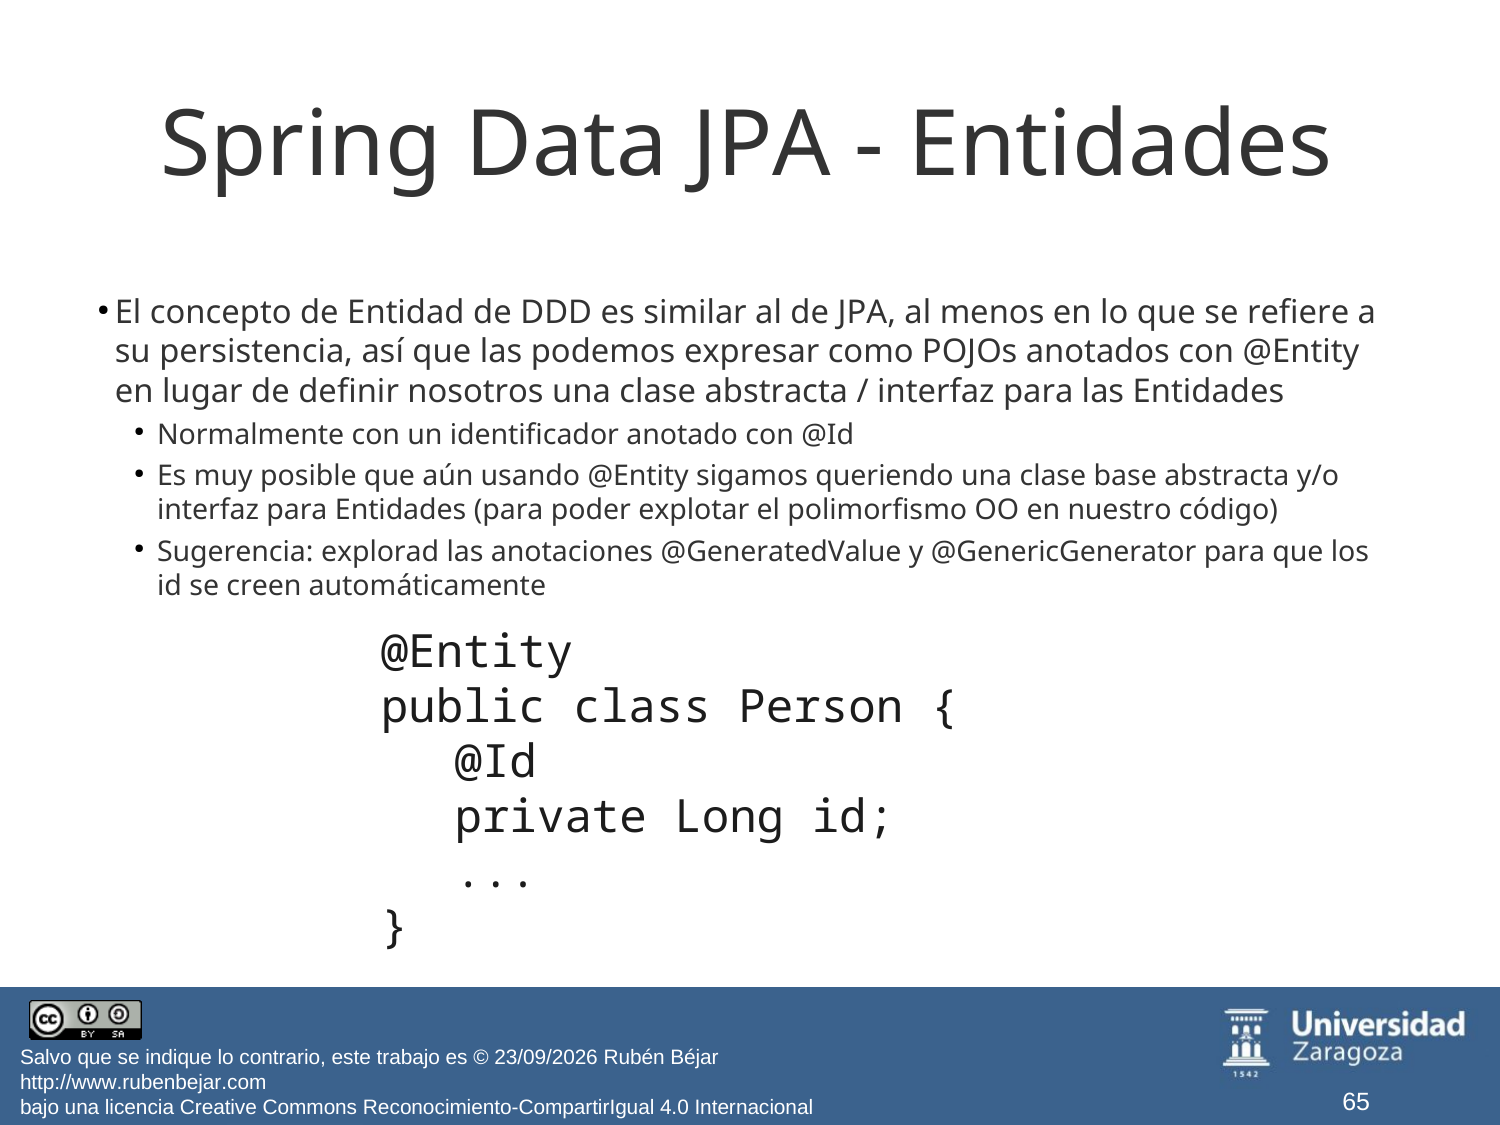

# Spring Data JPA - Entidades
El concepto de Entidad de DDD es similar al de JPA, al menos en lo que se refiere a su persistencia, así que las podemos expresar como POJOs anotados con @Entity en lugar de definir nosotros una clase abstracta / interfaz para las Entidades
Normalmente con un identificador anotado con @Id
Es muy posible que aún usando @Entity sigamos queriendo una clase base abstracta y/o interfaz para Entidades (para poder explotar el polimorfismo OO en nuestro código)
Sugerencia: explorad las anotaciones @GeneratedValue y @GenericGenerator para que los id se creen automáticamente
@Entity
public class Person {
	@Id
	private Long id;
	...
}